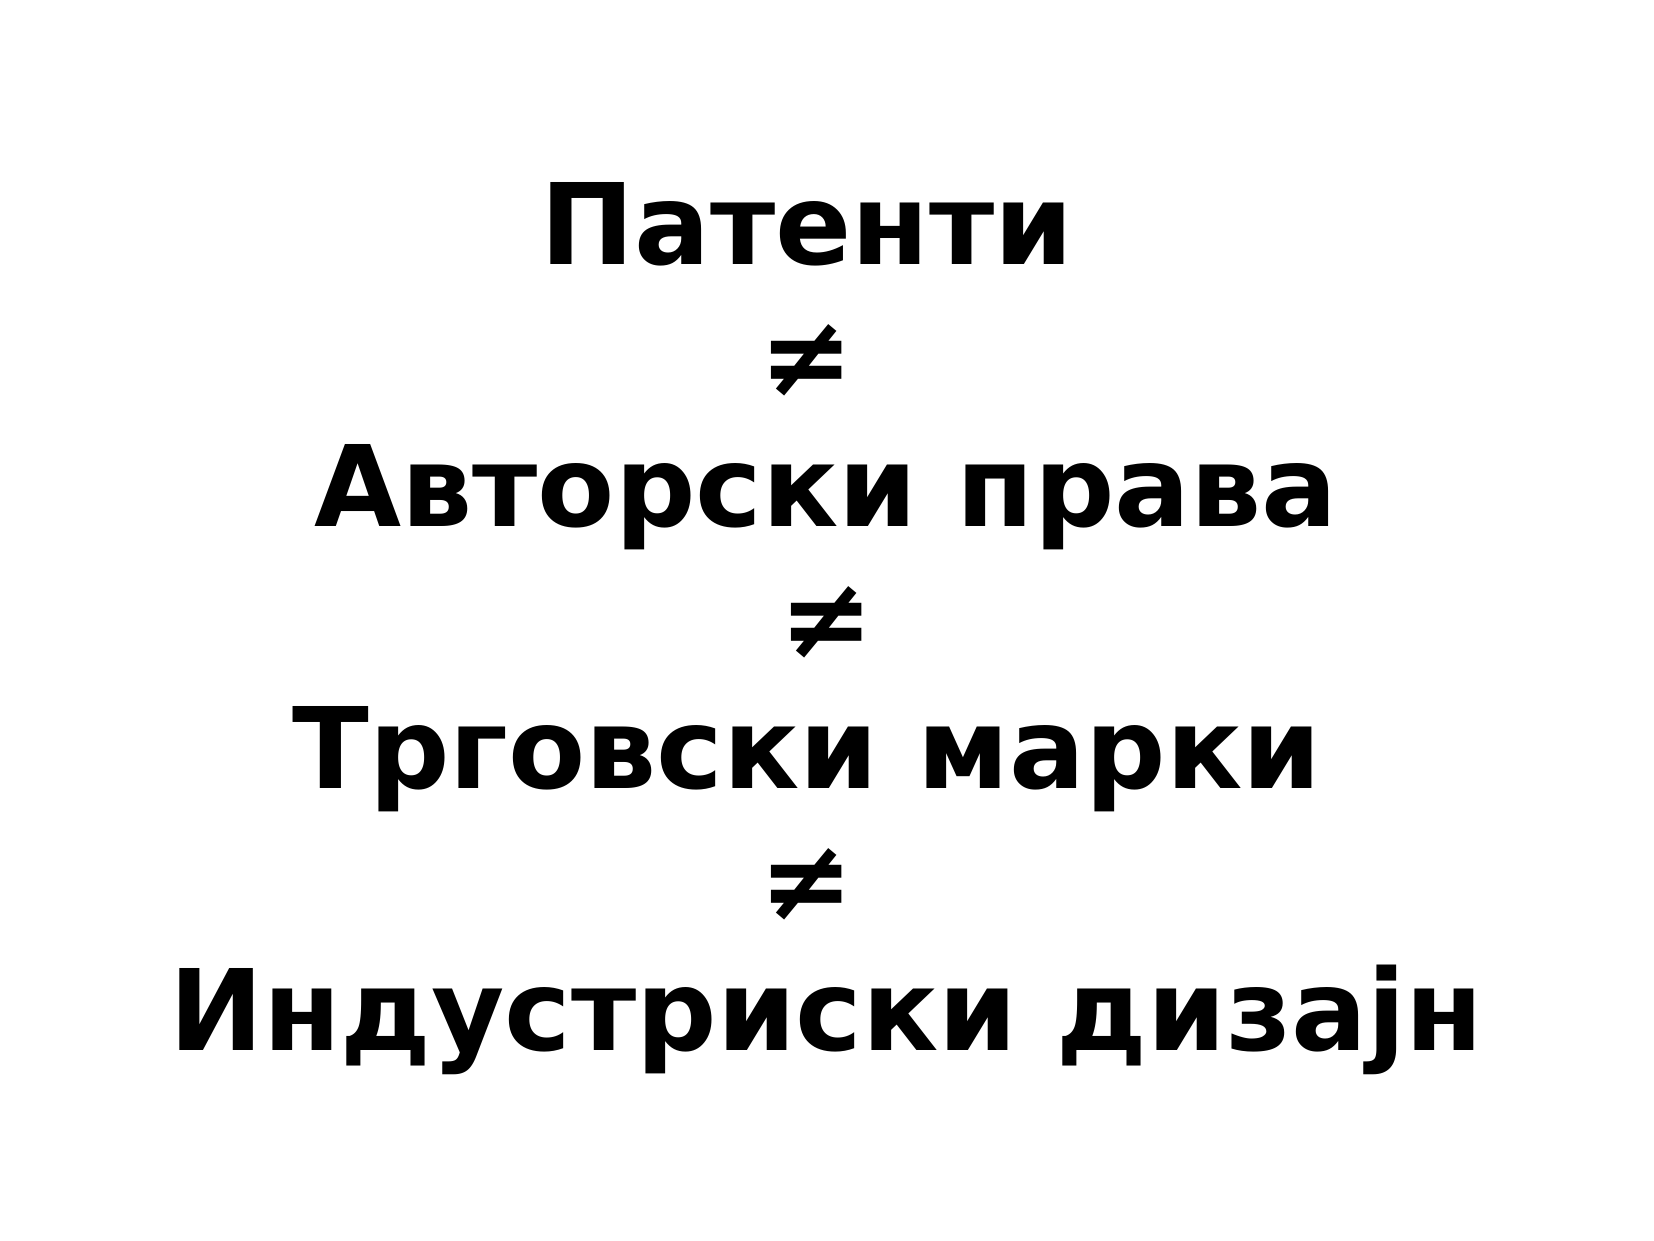

# Патенти
≠
Авторски права
≠
Трговски марки
≠
Индустриски дизајн